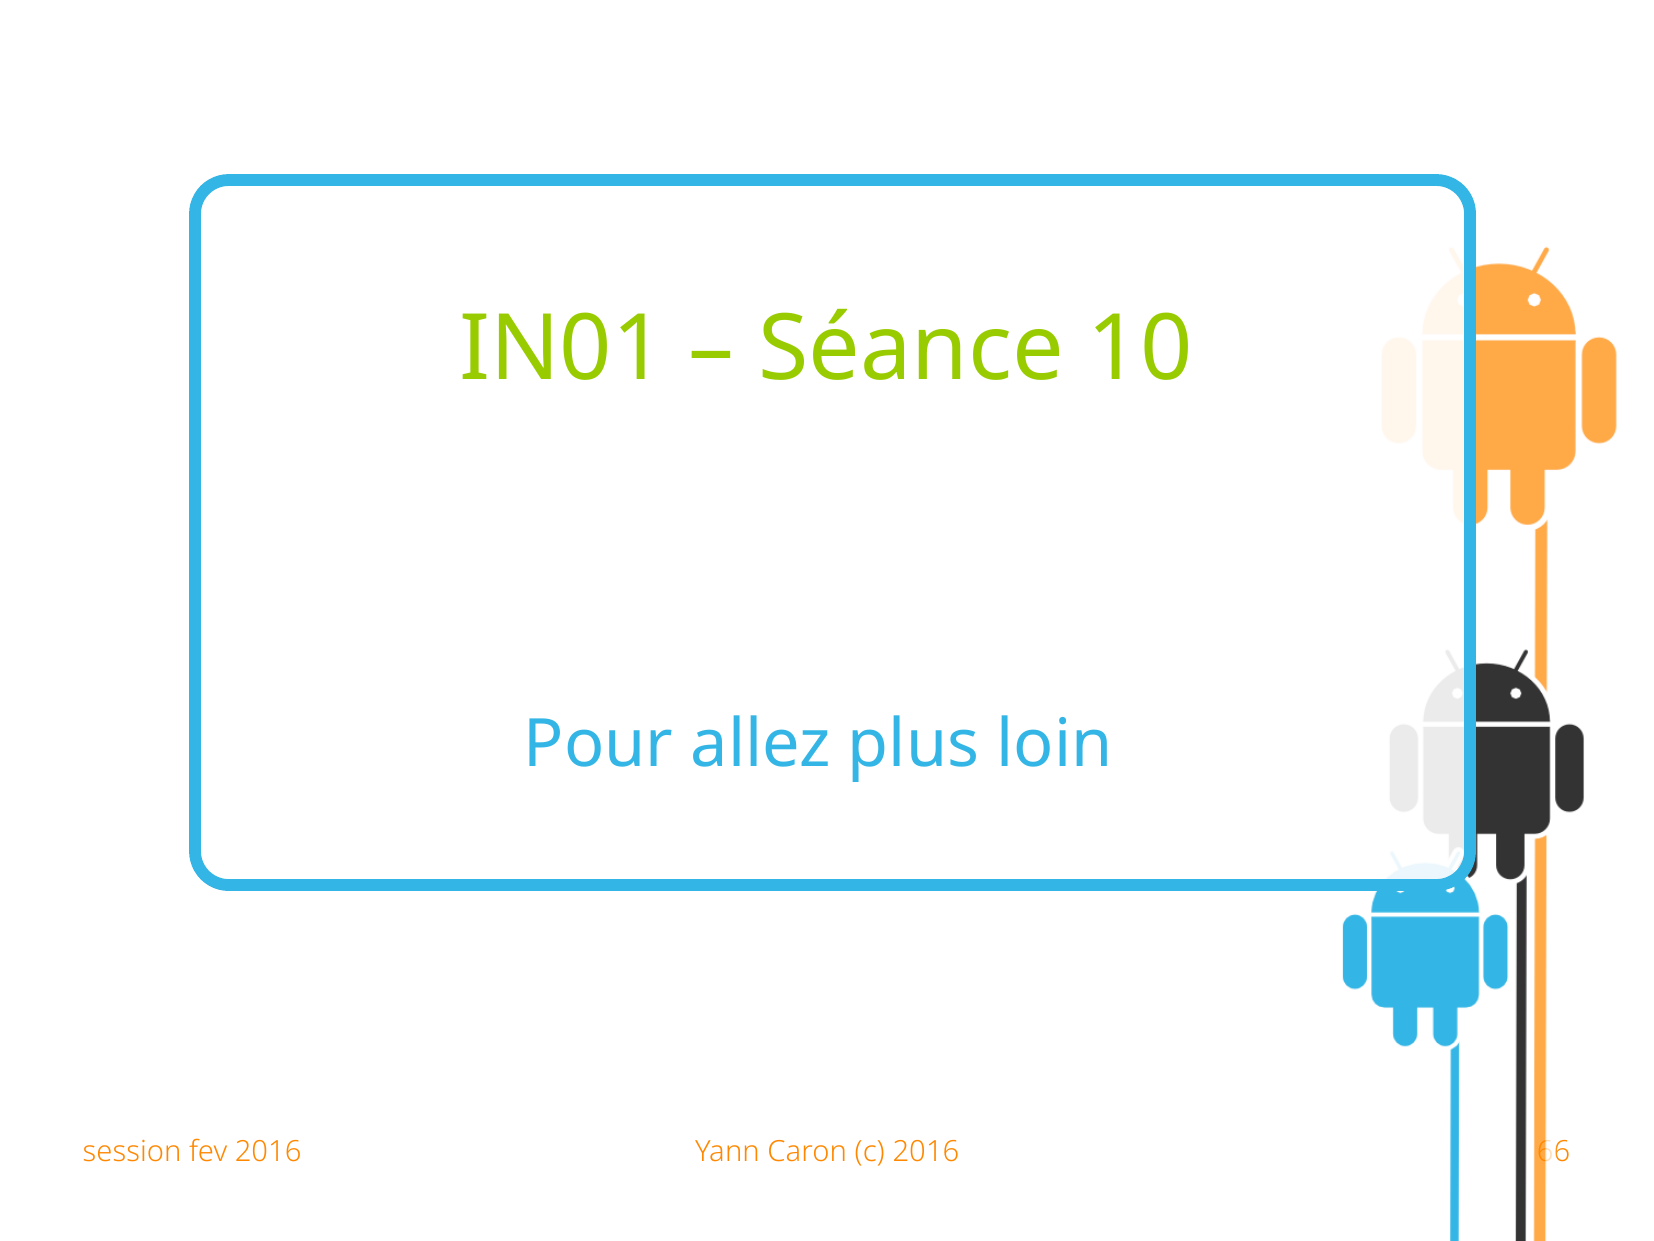

# IN01 – Séance 10
Pour allez plus loin
session fev 2016
Yann Caron (c) 2016
66